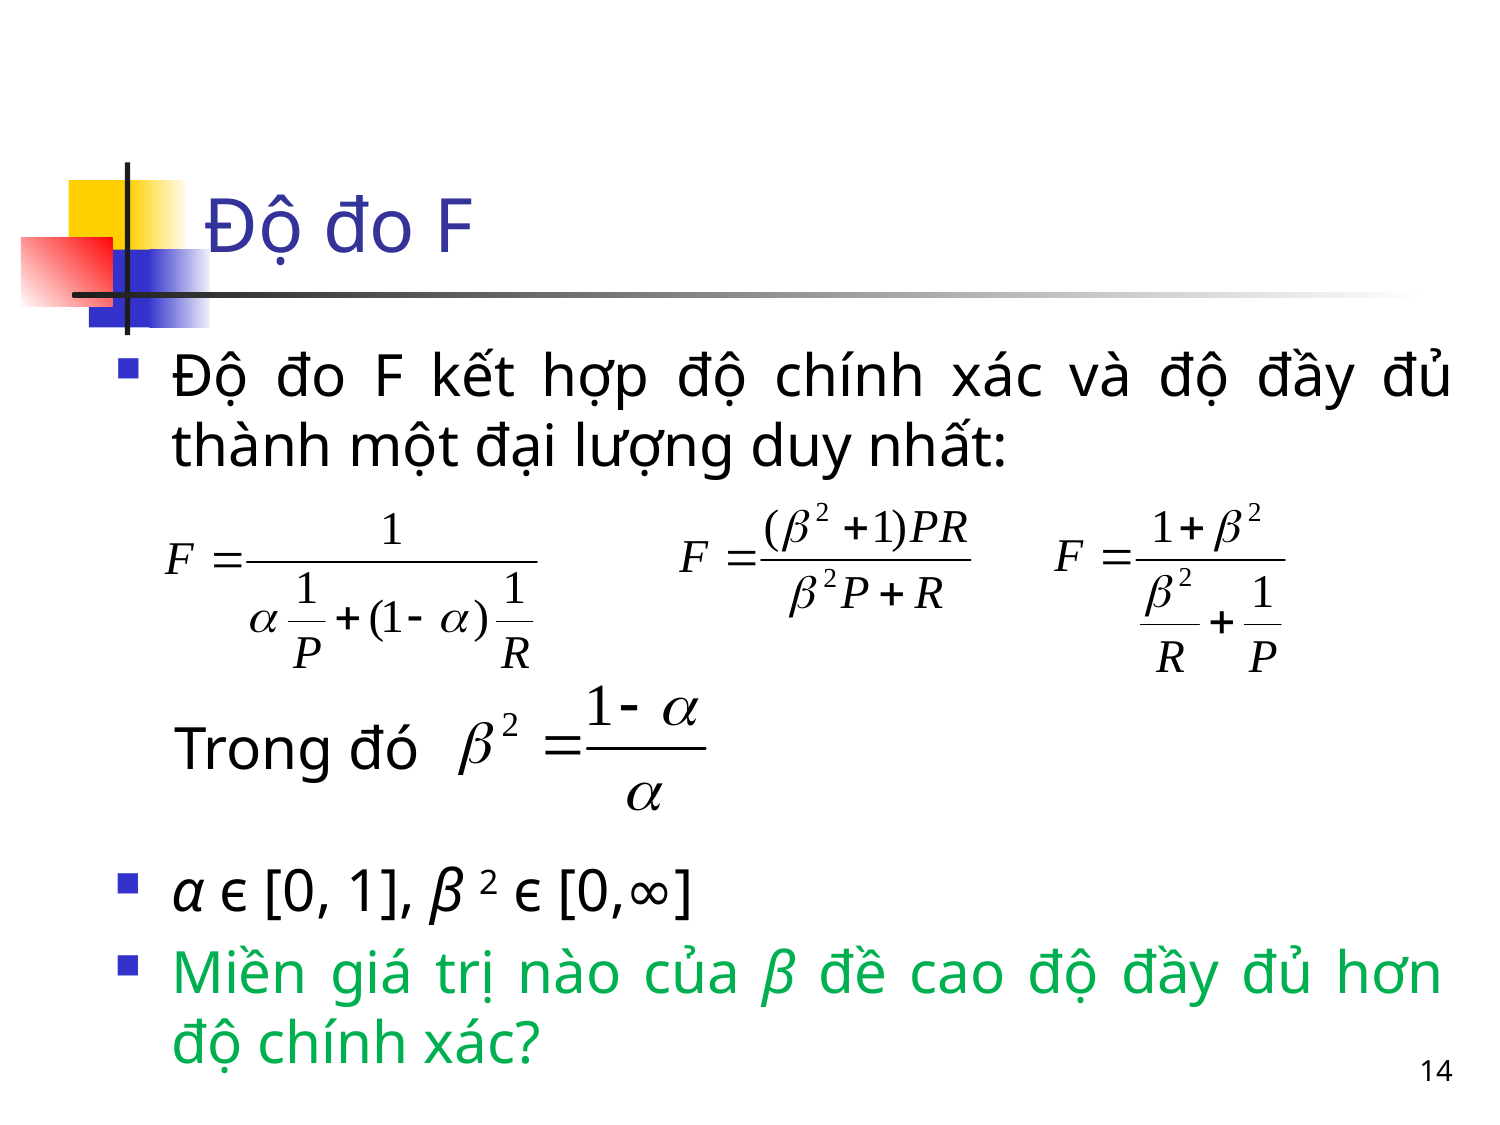

# Độ đo F
Độ đo F kết hợp độ chính xác và độ đầy đủ thành một đại lượng duy nhất:
Trong đó
α ϵ [0, 1], β 2 ϵ [0,∞]
Miền giá trị nào của β đề cao độ đầy đủ hơn độ chính xác?